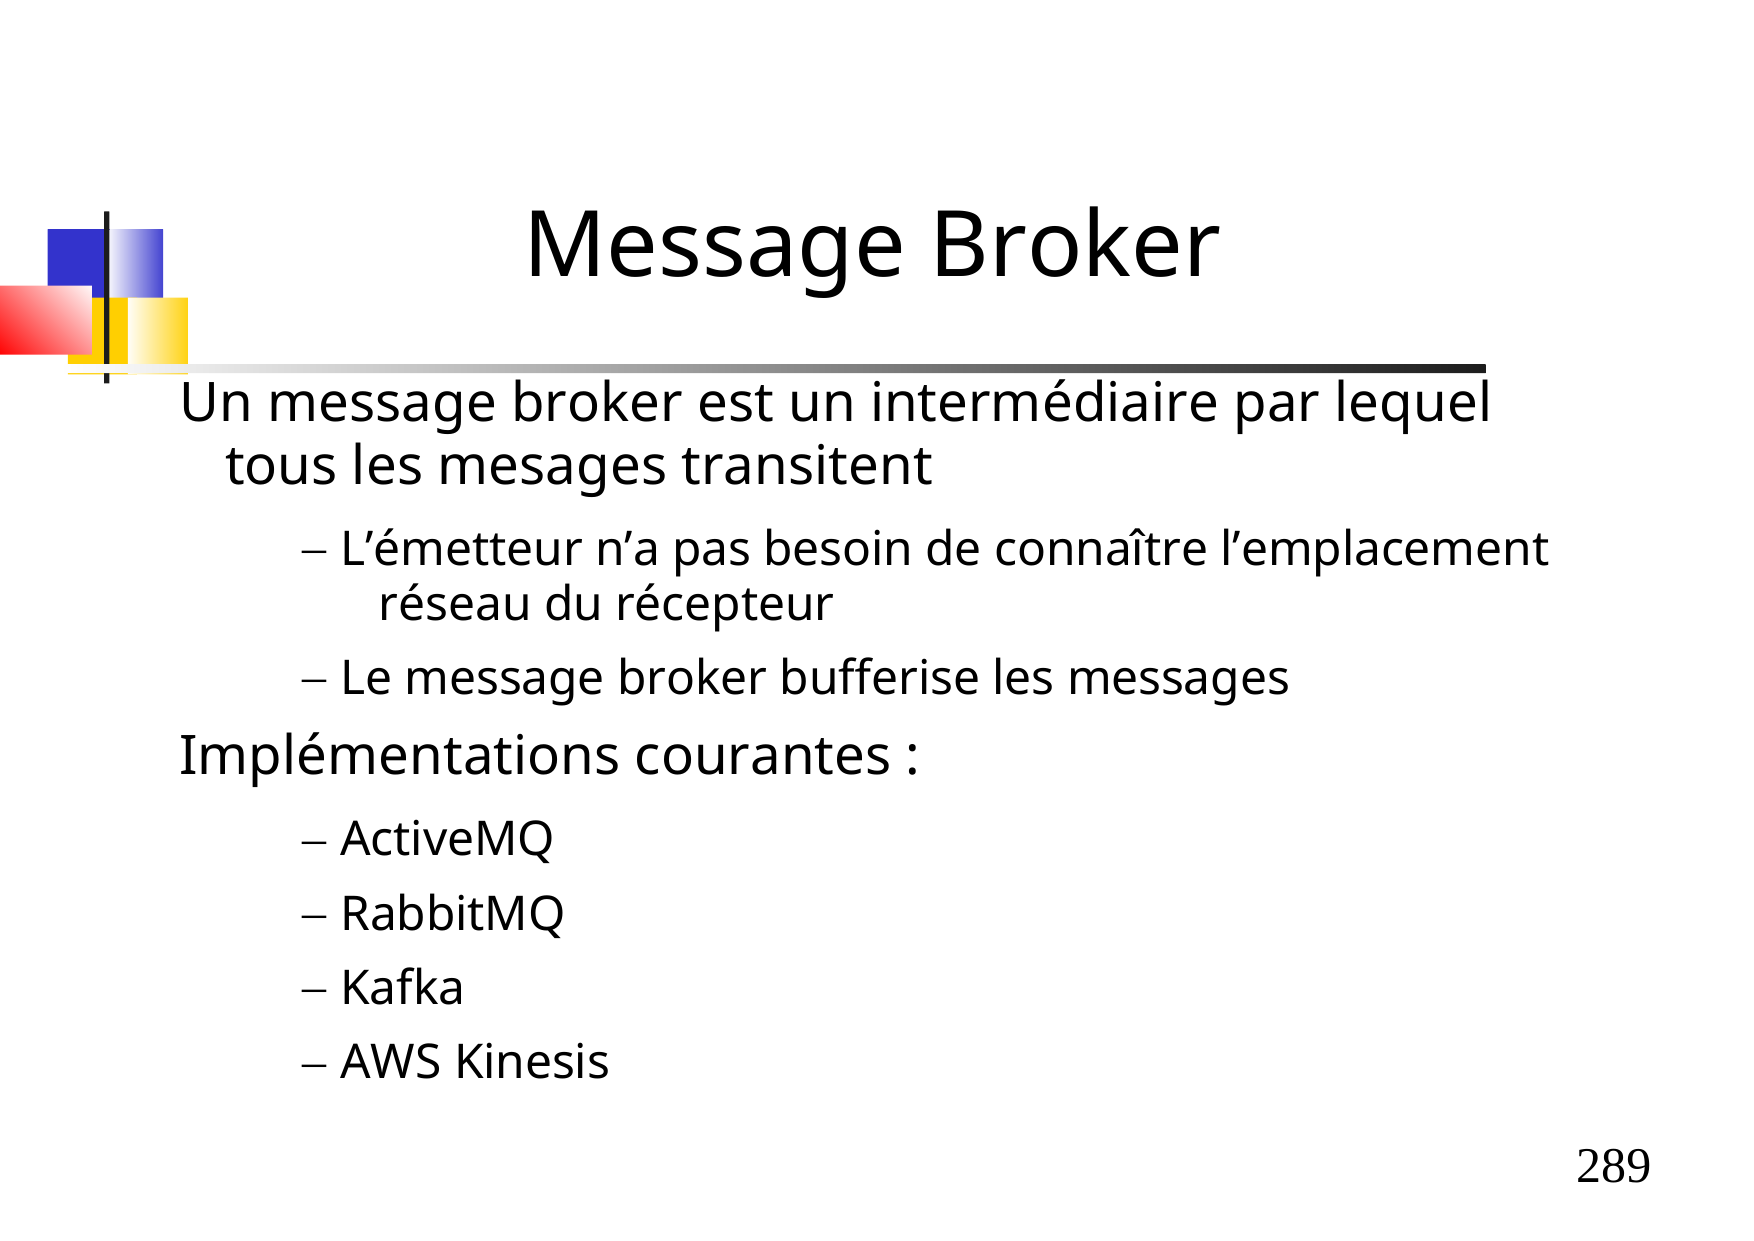

# Message Broker
Un message broker est un intermédiaire par lequel tous les mesages transitent
L’émetteur n’a pas besoin de connaître l’emplacement réseau du récepteur
Le message broker bufferise les messages
Implémentations courantes :
ActiveMQ
RabbitMQ
Kafka
AWS Kinesis